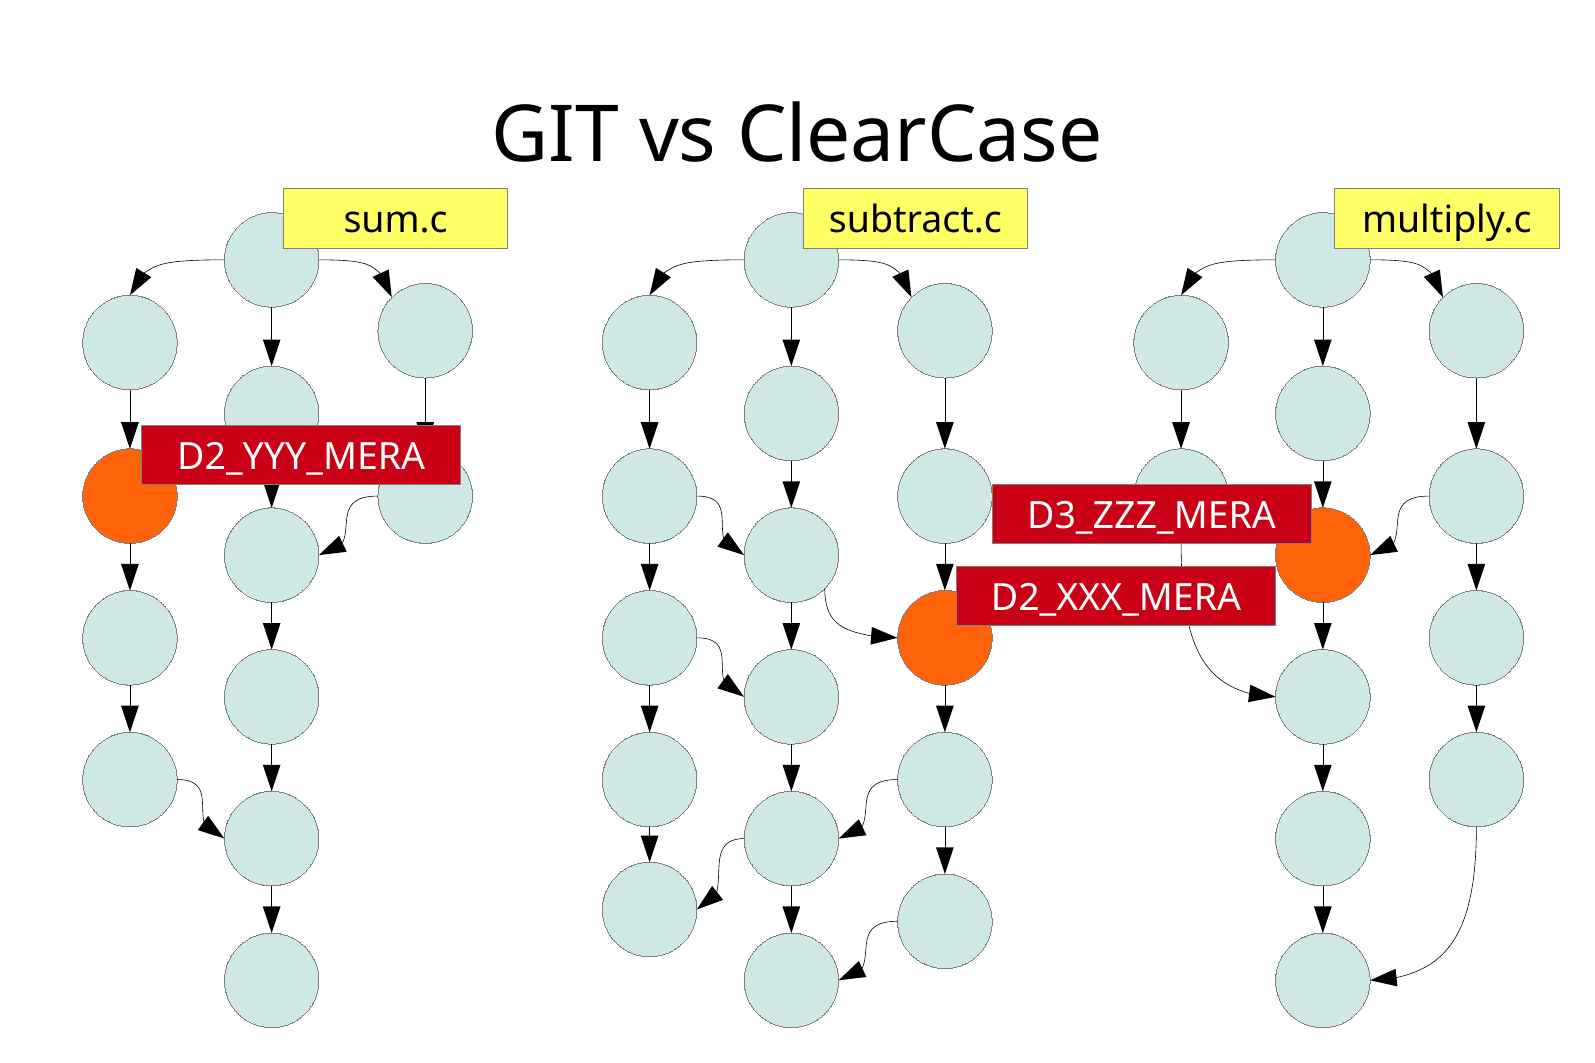

# GIT vs ClearCase
sum.c
subtract.c
multiply.c
D2_YYY_MERA
D3_ZZZ_MERA
D2_XXX_MERA